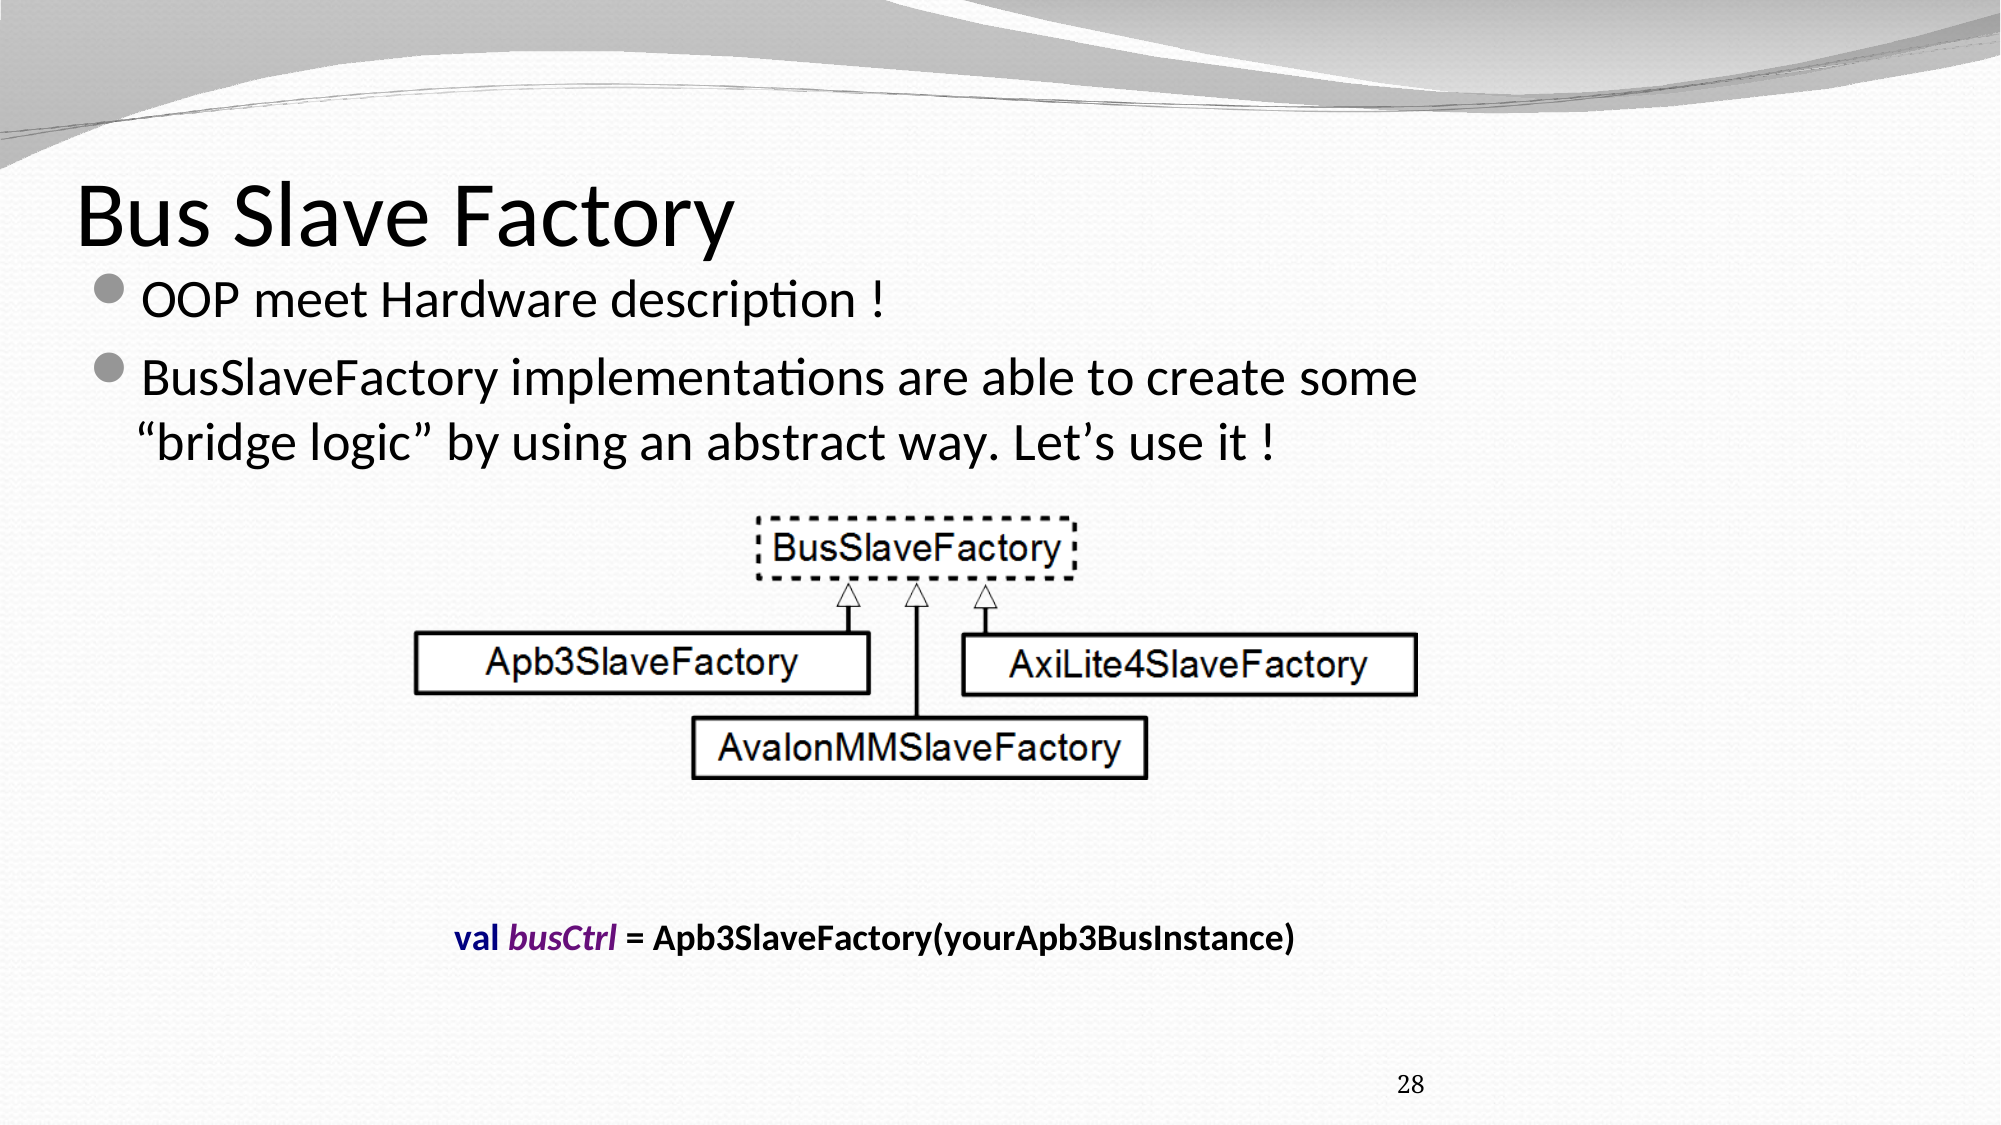

# Bus Slave Factory
OOP meet Hardware description !
BusSlaveFactory implementations are able to create some “bridge logic” by using an abstract way. Let’s use it !
val busCtrl = Apb3SlaveFactory(yourApb3BusInstance)